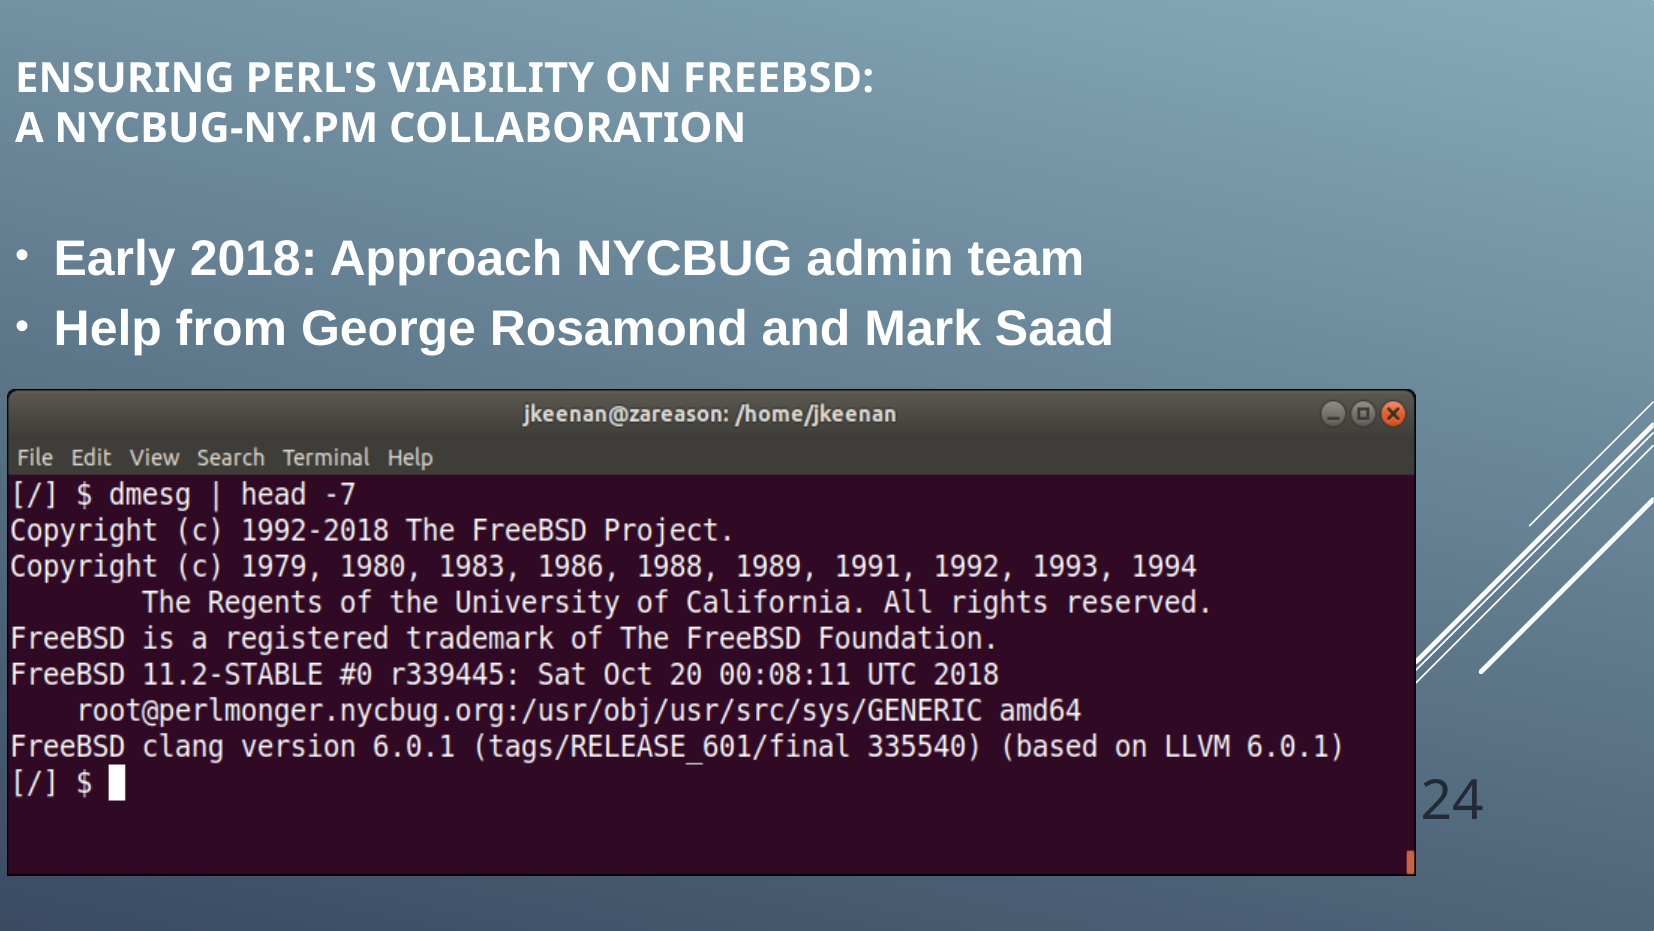

# Ensuring Perl's Viability on FreeBSD: A NYCBUG-NY.PM Collaboration
Early 2018: Approach NYCBUG admin team
Help from George Rosamond and Mark Saad
24